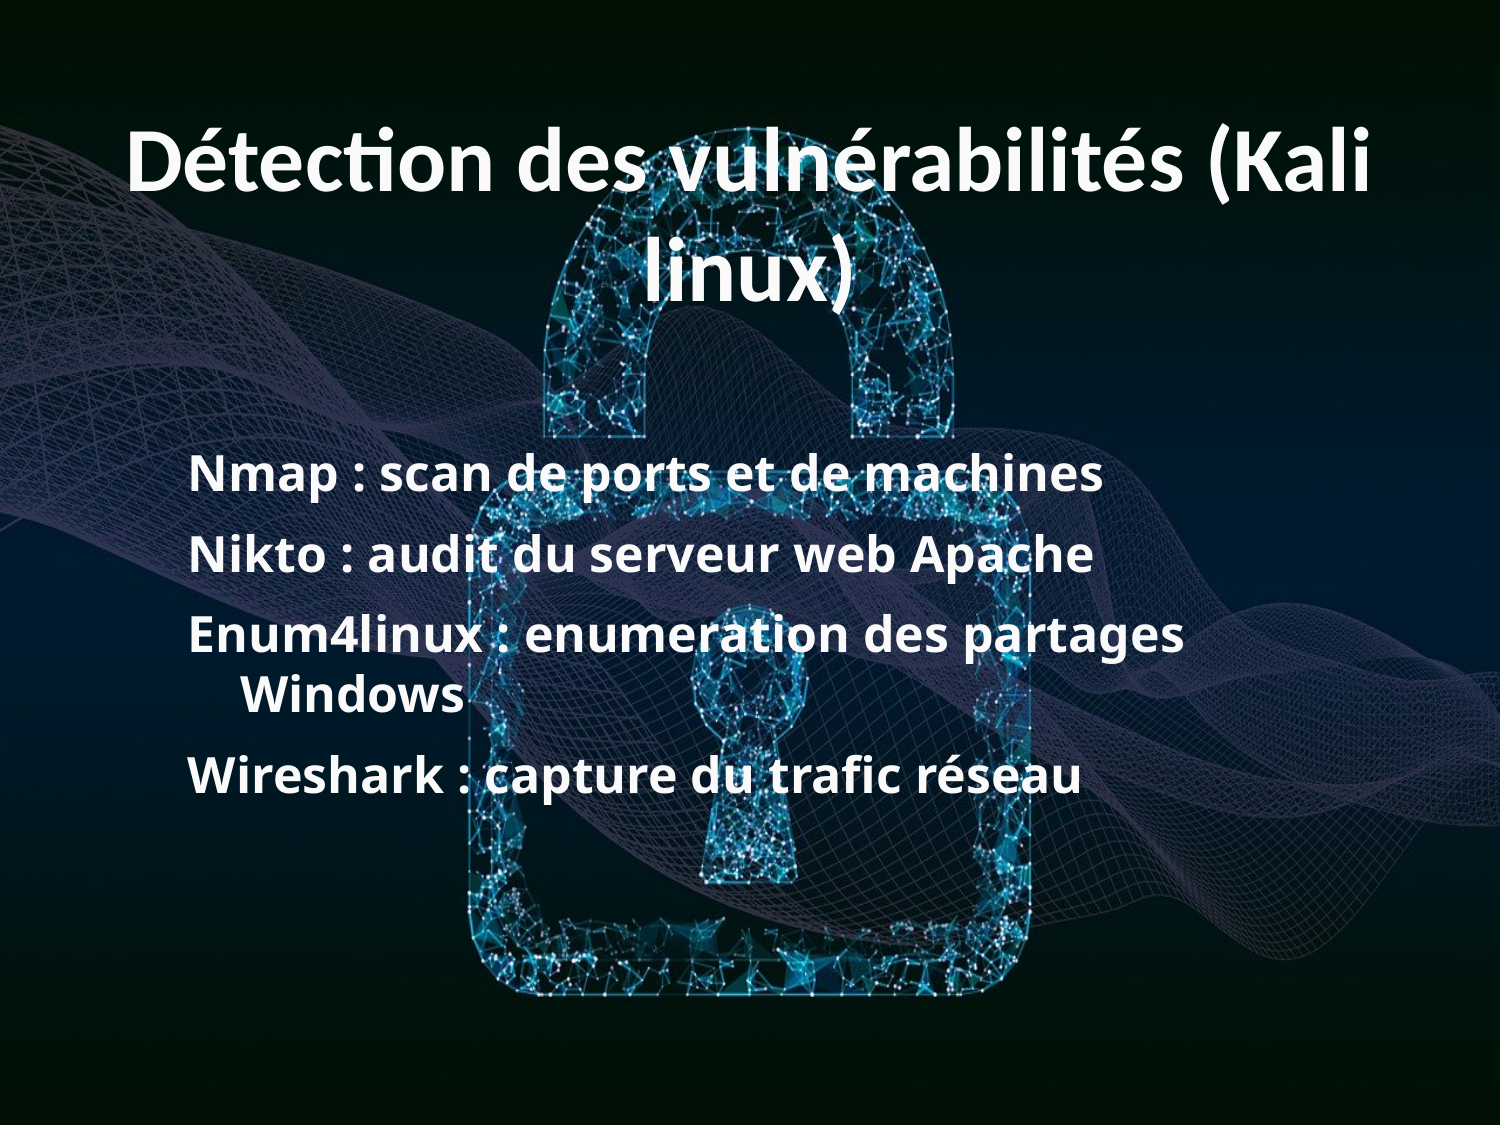

# Détection des vulnérabilités (Kali linux)
Nmap : scan de ports et de machines
Nikto : audit du serveur web Apache
Enum4linux : enumeration des partages Windows
Wireshark : capture du trafic réseau